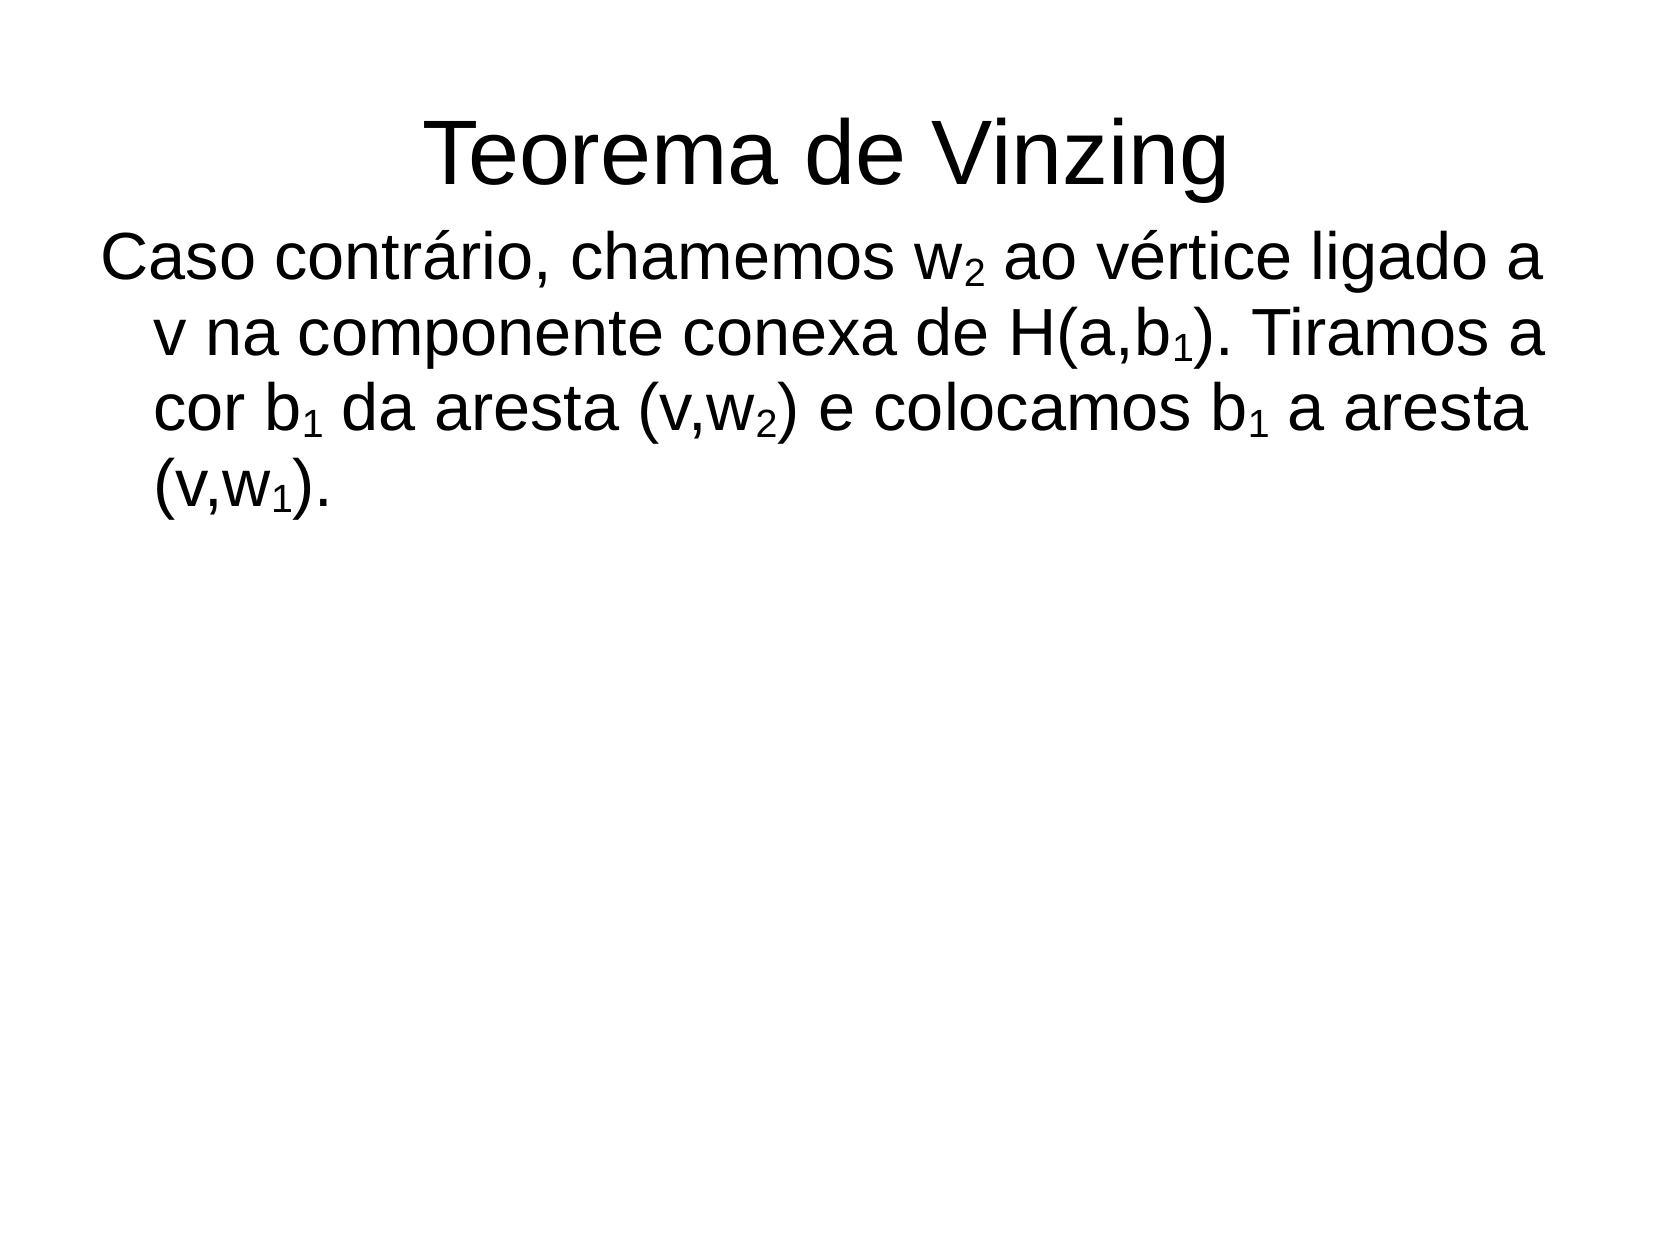

# Teorema de Vinzing
Caso contrário, chamemos w2 ao vértice ligado a v na componente conexa de H(a,b1). Tiramos a cor b1 da aresta (v,w2) e colocamos b1 a aresta (v,w1).